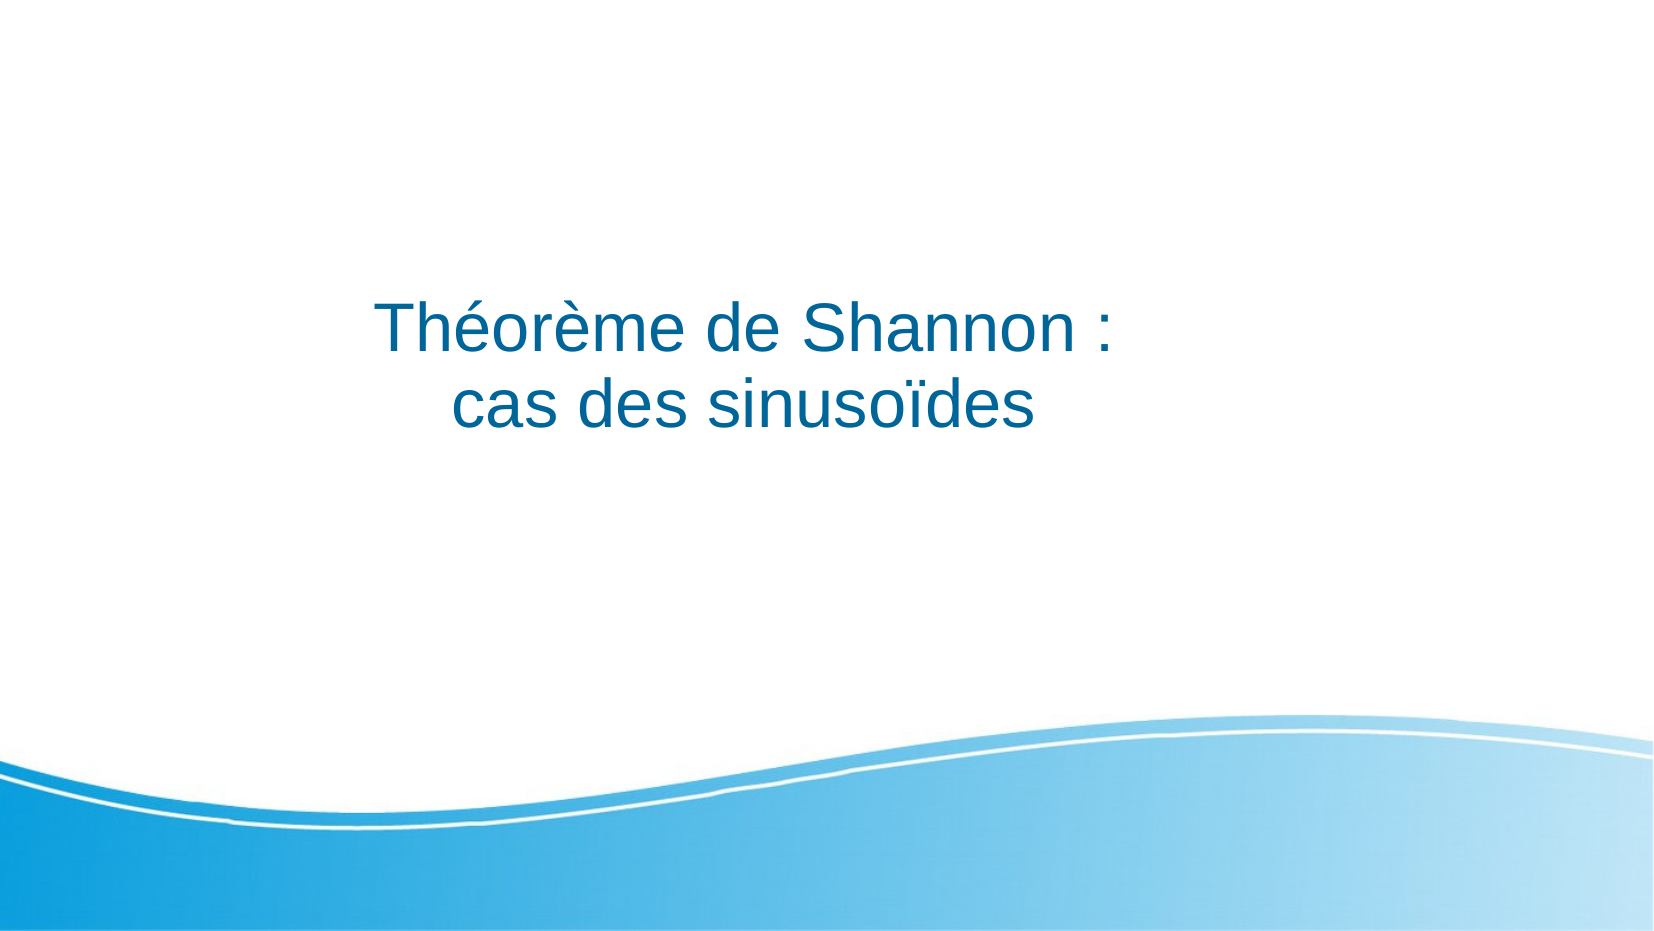

# Théorème de Shannon : cas des sinusoïdes